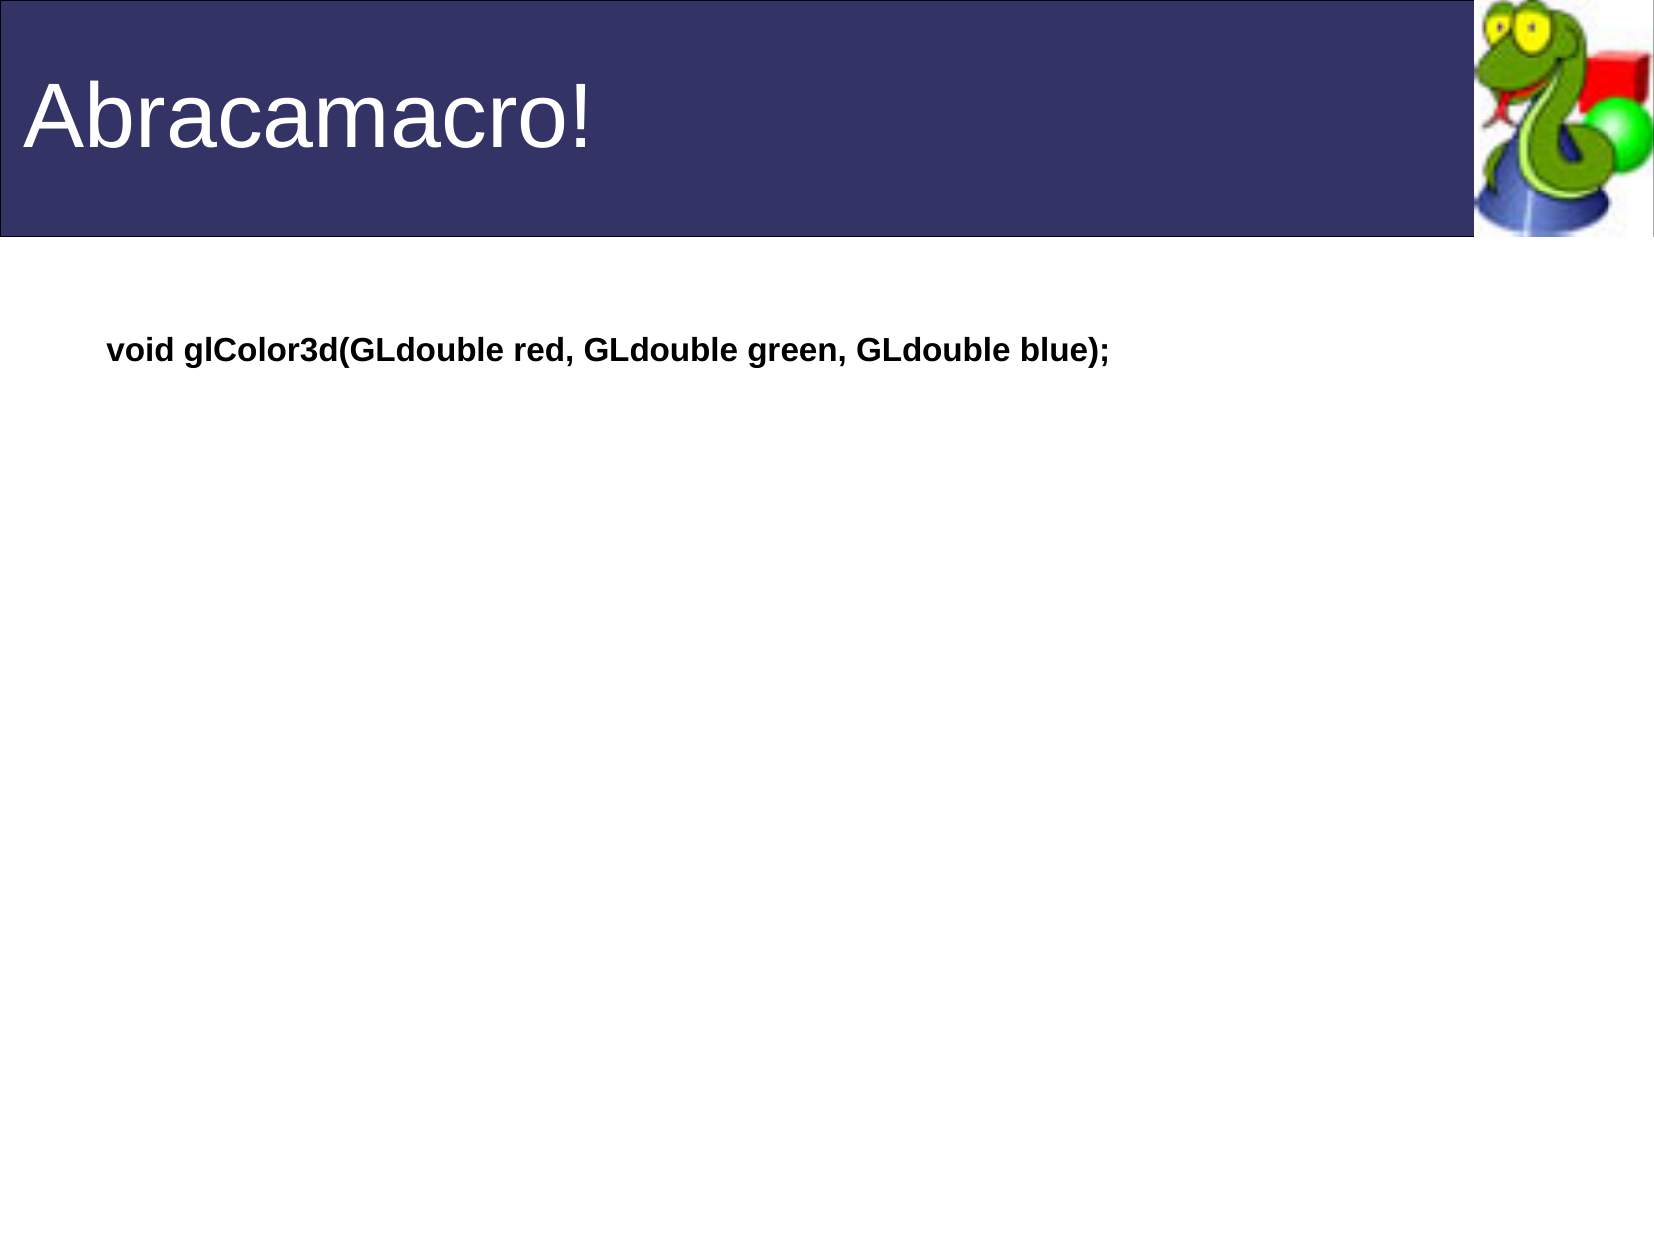

# Abracamacro!
void glColor3d(GLdouble red, GLdouble green, GLdouble blue);